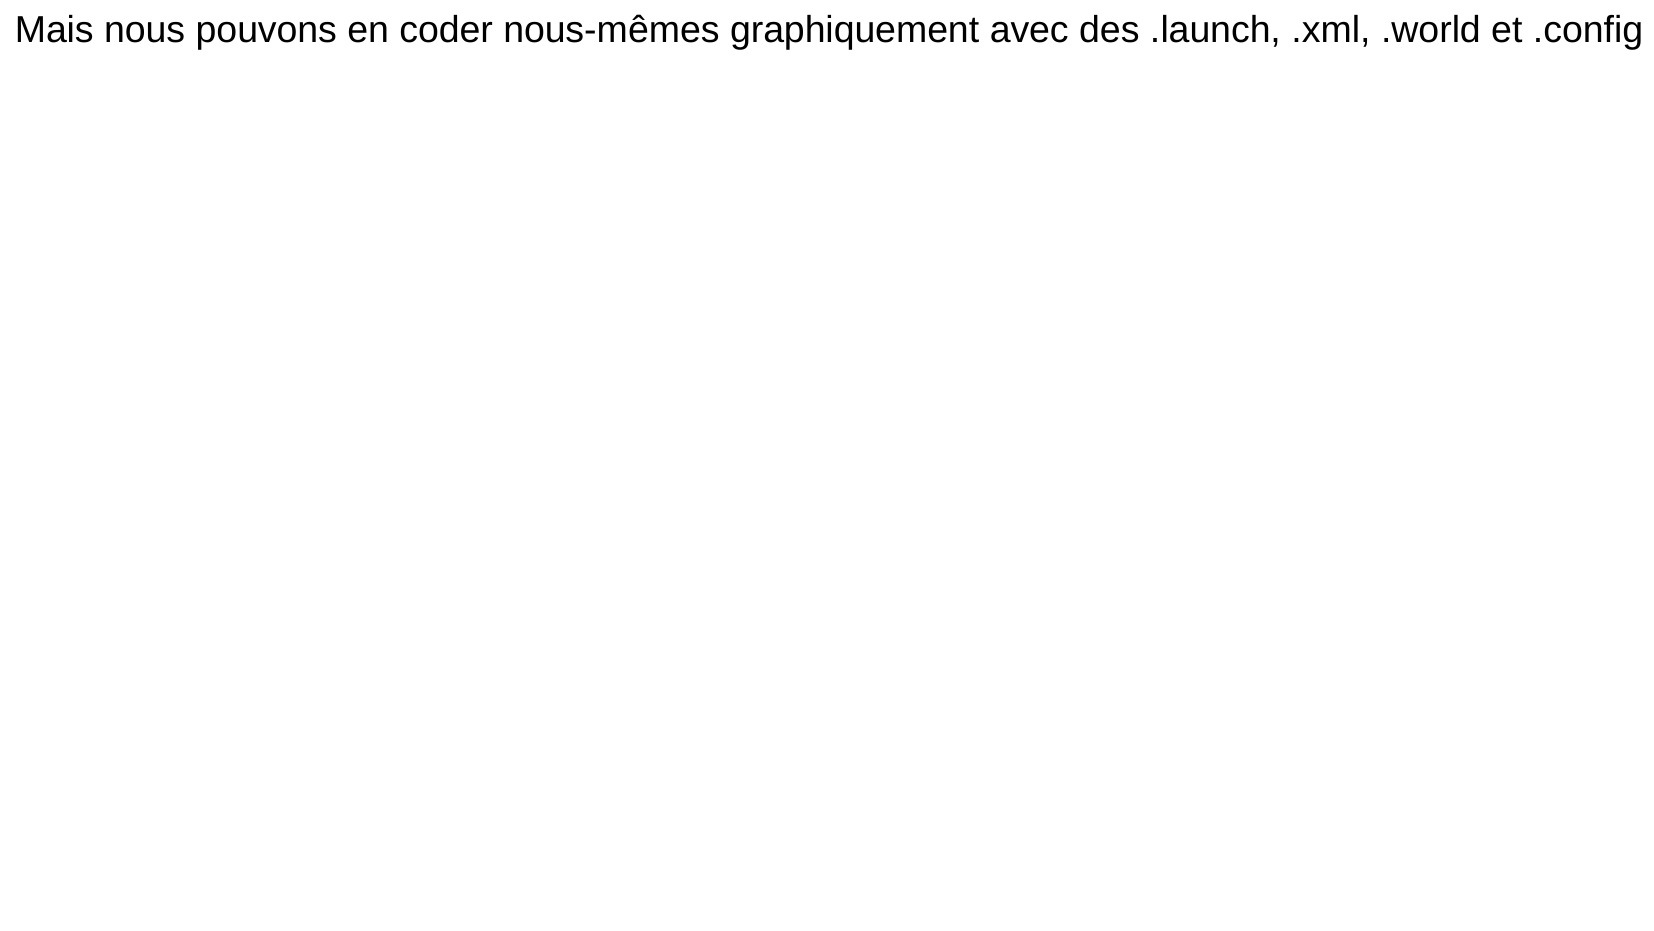

Mais nous pouvons en coder nous-mêmes graphiquement avec des .launch, .xml, .world et .config